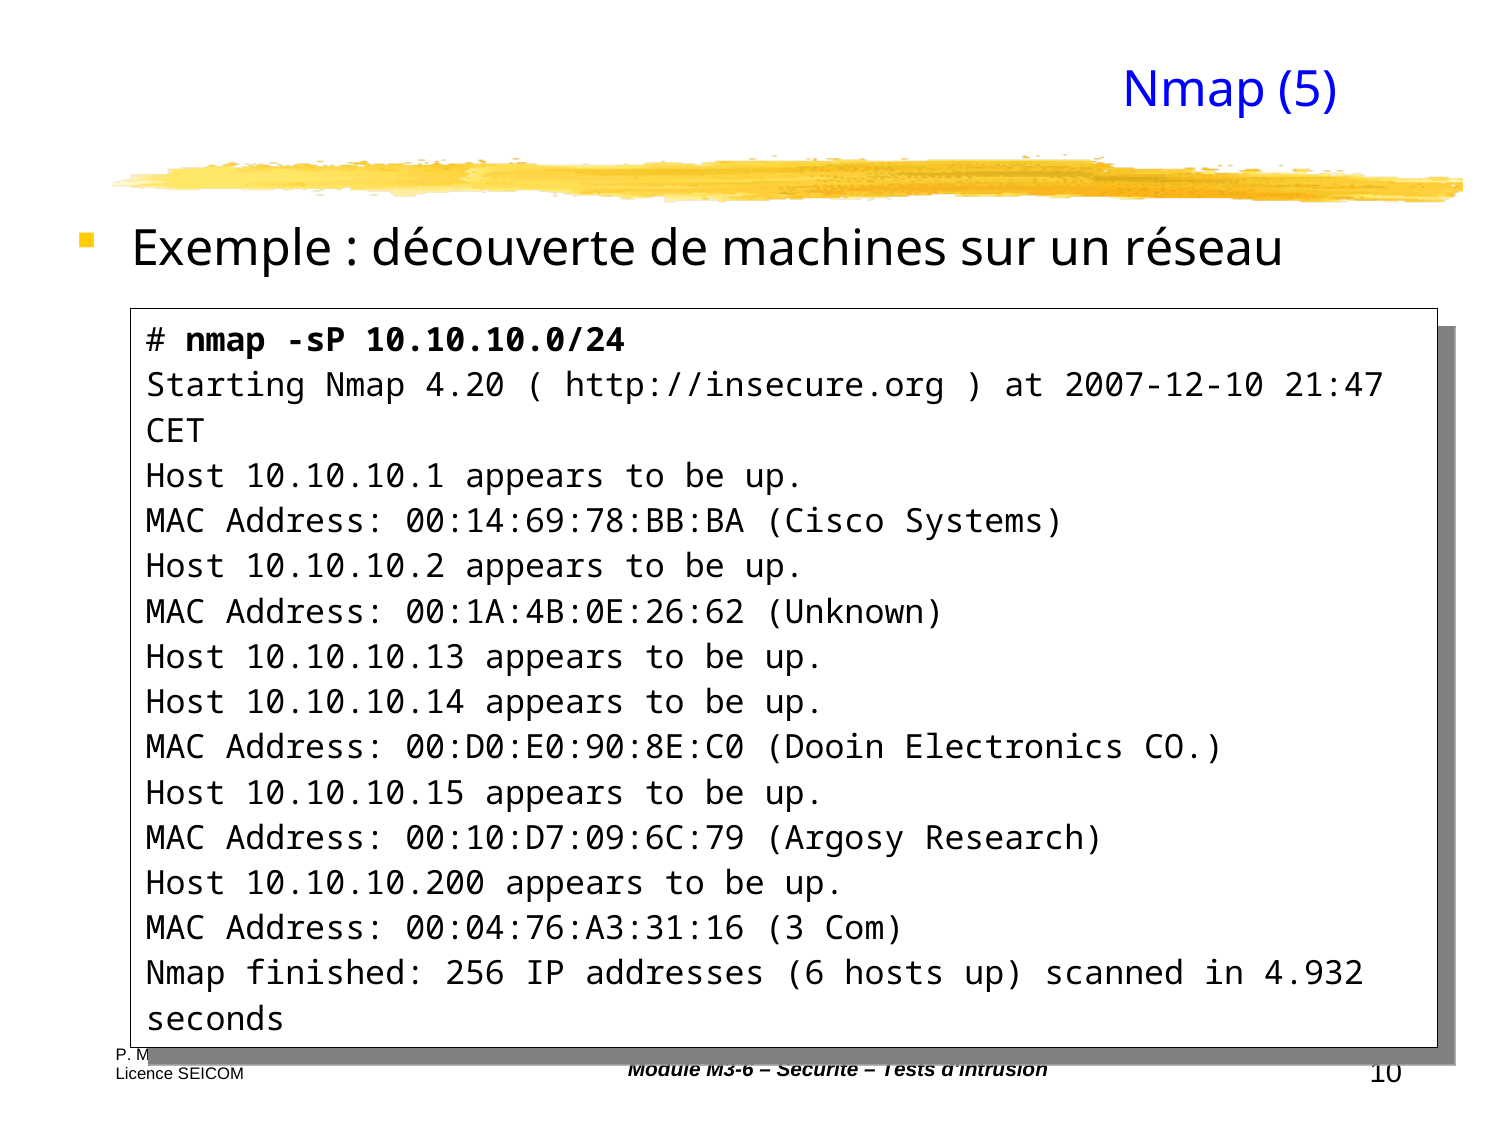

# Nmap (5)
Exemple : découverte de machines sur un réseau
# nmap -sP 10.10.10.0/24
Starting Nmap 4.20 ( http://insecure.org ) at 2007-12-10 21:47 CET
Host 10.10.10.1 appears to be up.
MAC Address: 00:14:69:78:BB:BA (Cisco Systems)
Host 10.10.10.2 appears to be up.
MAC Address: 00:1A:4B:0E:26:62 (Unknown)
Host 10.10.10.13 appears to be up.
Host 10.10.10.14 appears to be up.
MAC Address: 00:D0:E0:90:8E:C0 (Dooin Electronics CO.)
Host 10.10.10.15 appears to be up.
MAC Address: 00:10:D7:09:6C:79 (Argosy Research)
Host 10.10.10.200 appears to be up.
MAC Address: 00:04:76:A3:31:16 (3 Com)
Nmap finished: 256 IP addresses (6 hosts up) scanned in 4.932 seconds
10